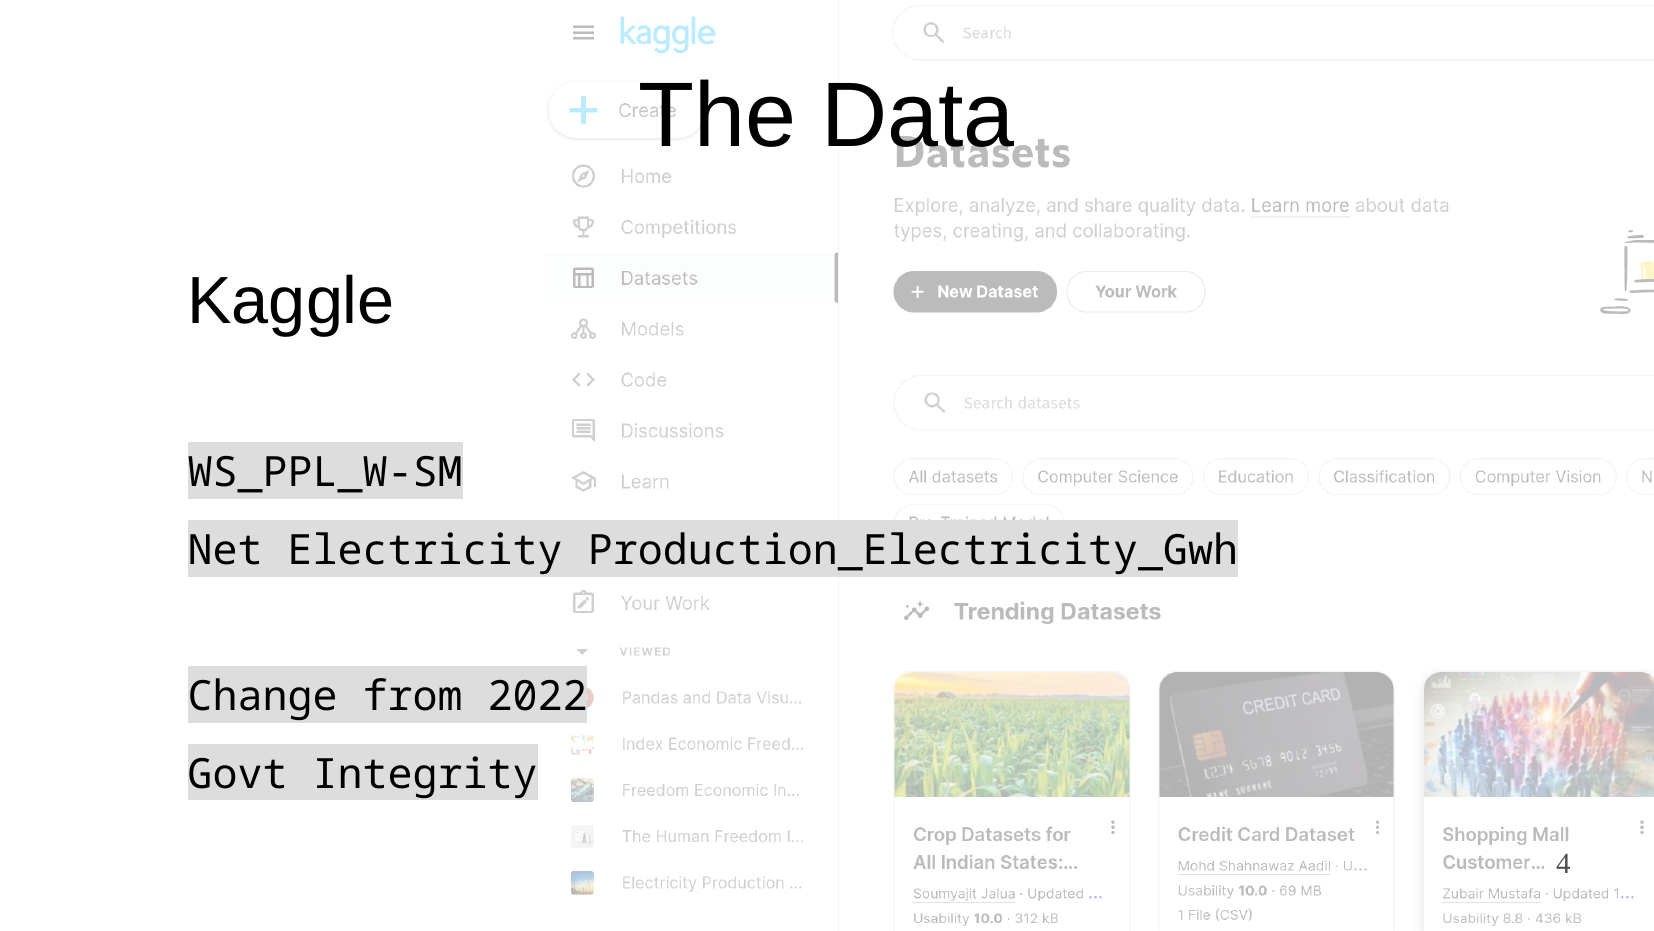

# The Data
Kaggle
WS_PPL_W-SM
Net Electricity Production_Electricity_Gwh
Change from 2022
Govt Integrity
4